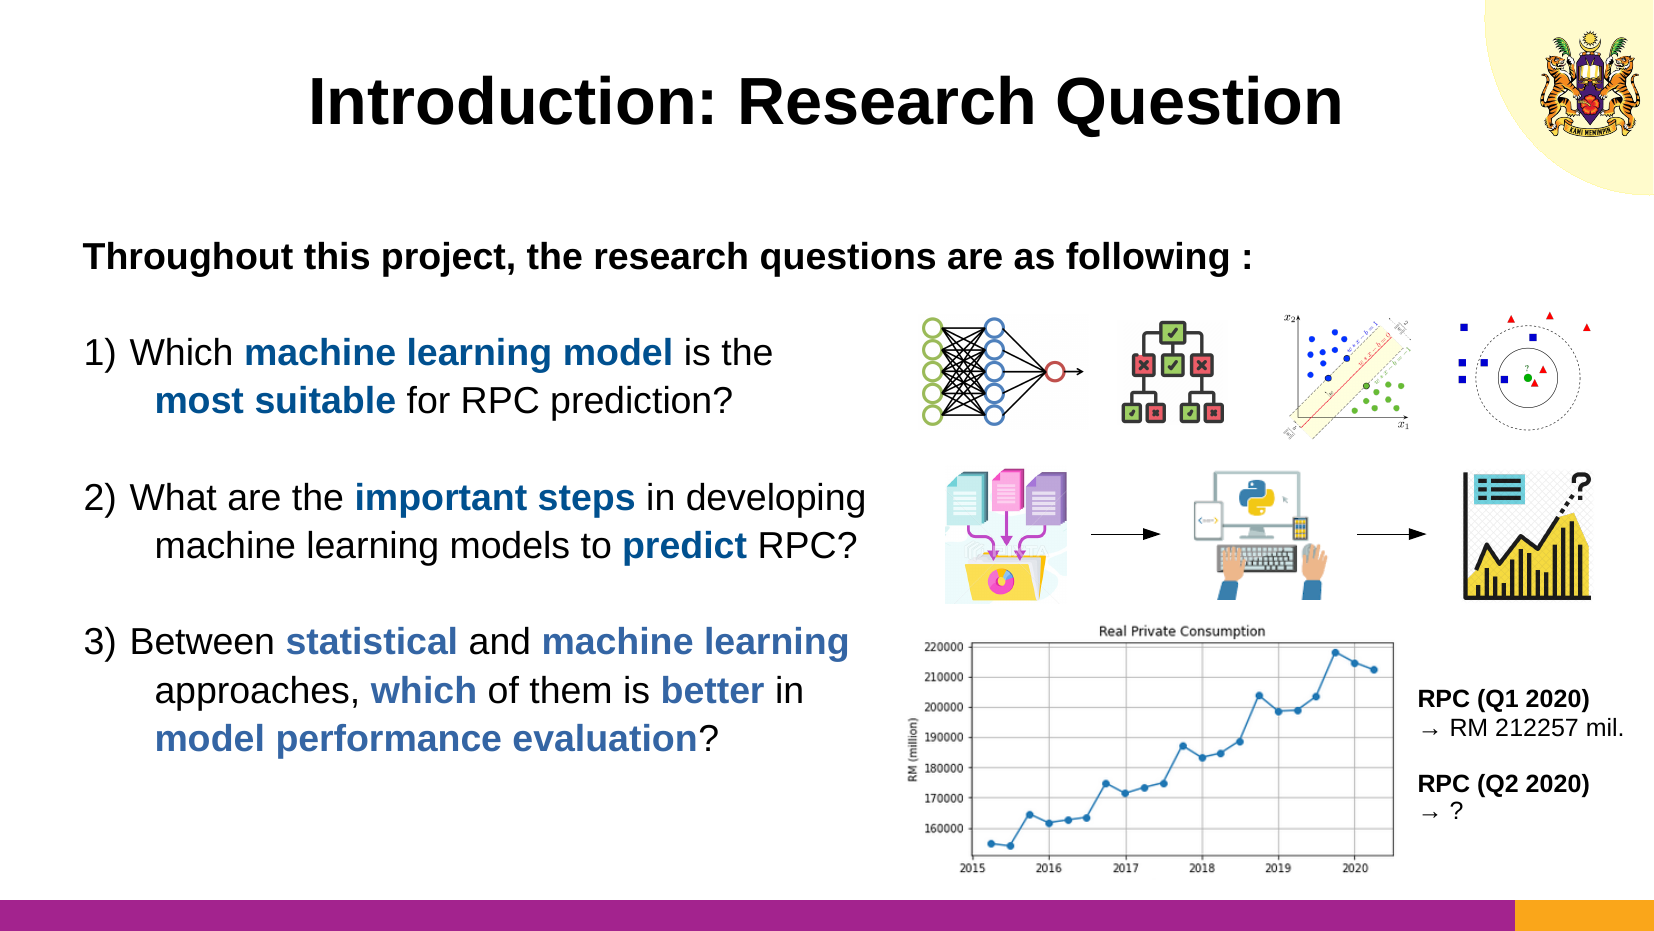

Introduction: Research Question
# Throughout this project, the research questions are as following :
 Which machine learning model is the most suitable for RPC prediction?
 What are the important steps in developing machine learning models to predict RPC?
 Between statistical and machine learning approaches, which of them is better in model performance evaluation?
RPC (Q1 2020)
→ RM 212257 mil.
RPC (Q2 2020)
→ ?